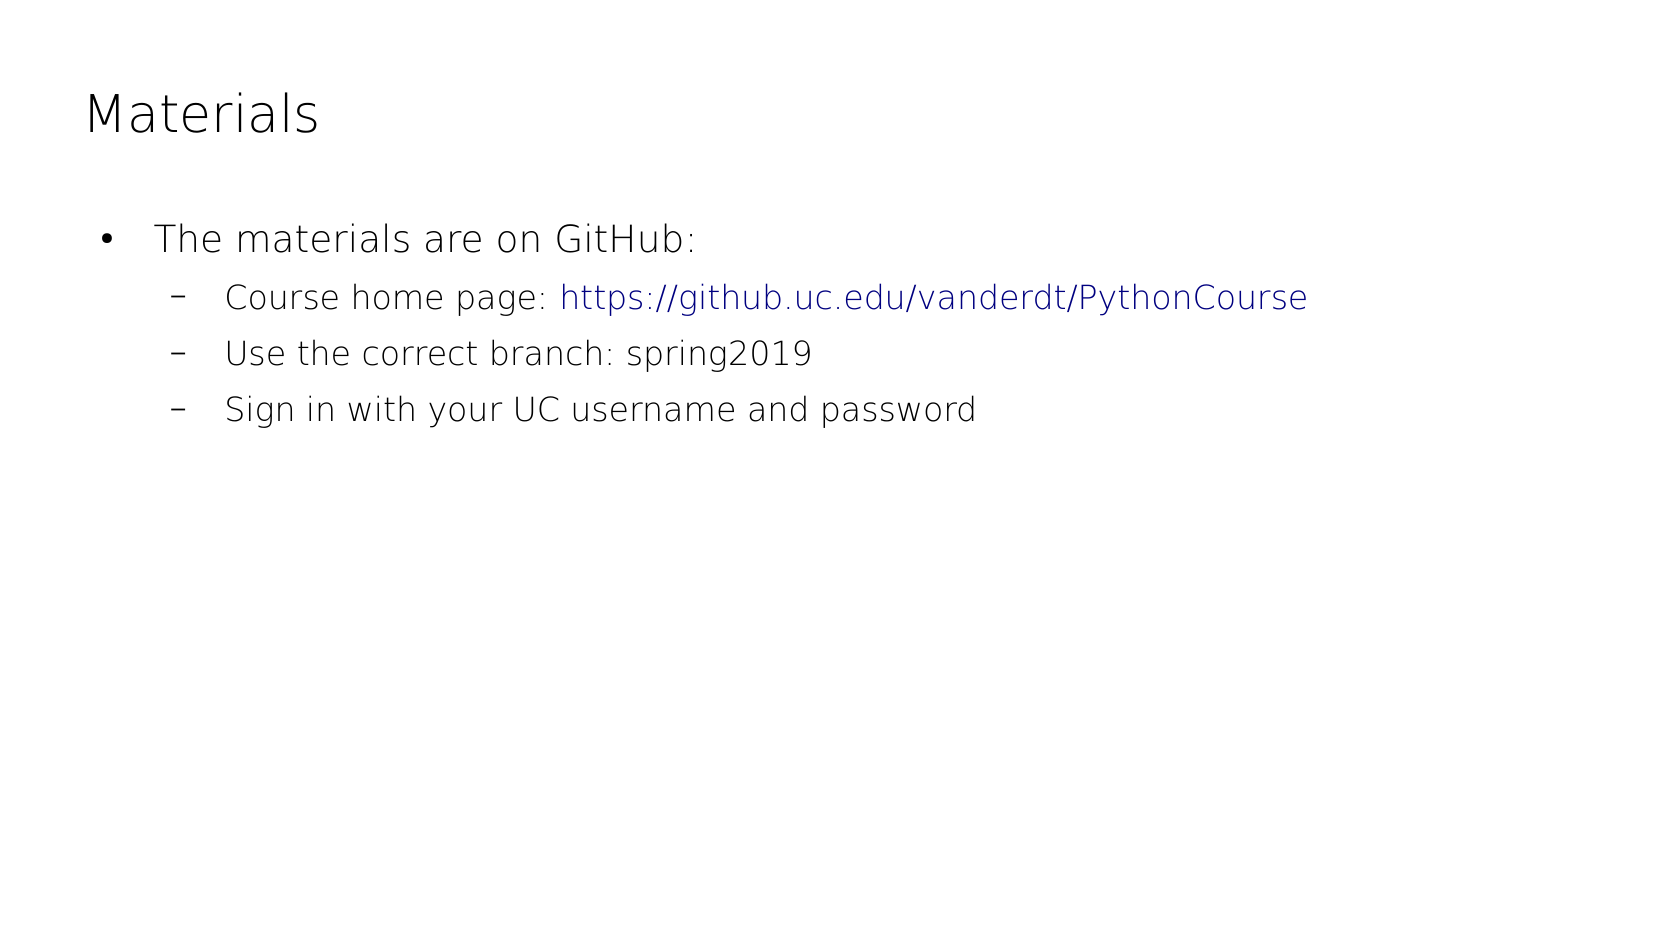

# Materials
The materials are on GitHub:
Course home page: https://github.uc.edu/vanderdt/PythonCourse
Use the correct branch: spring2019
Sign in with your UC username and password